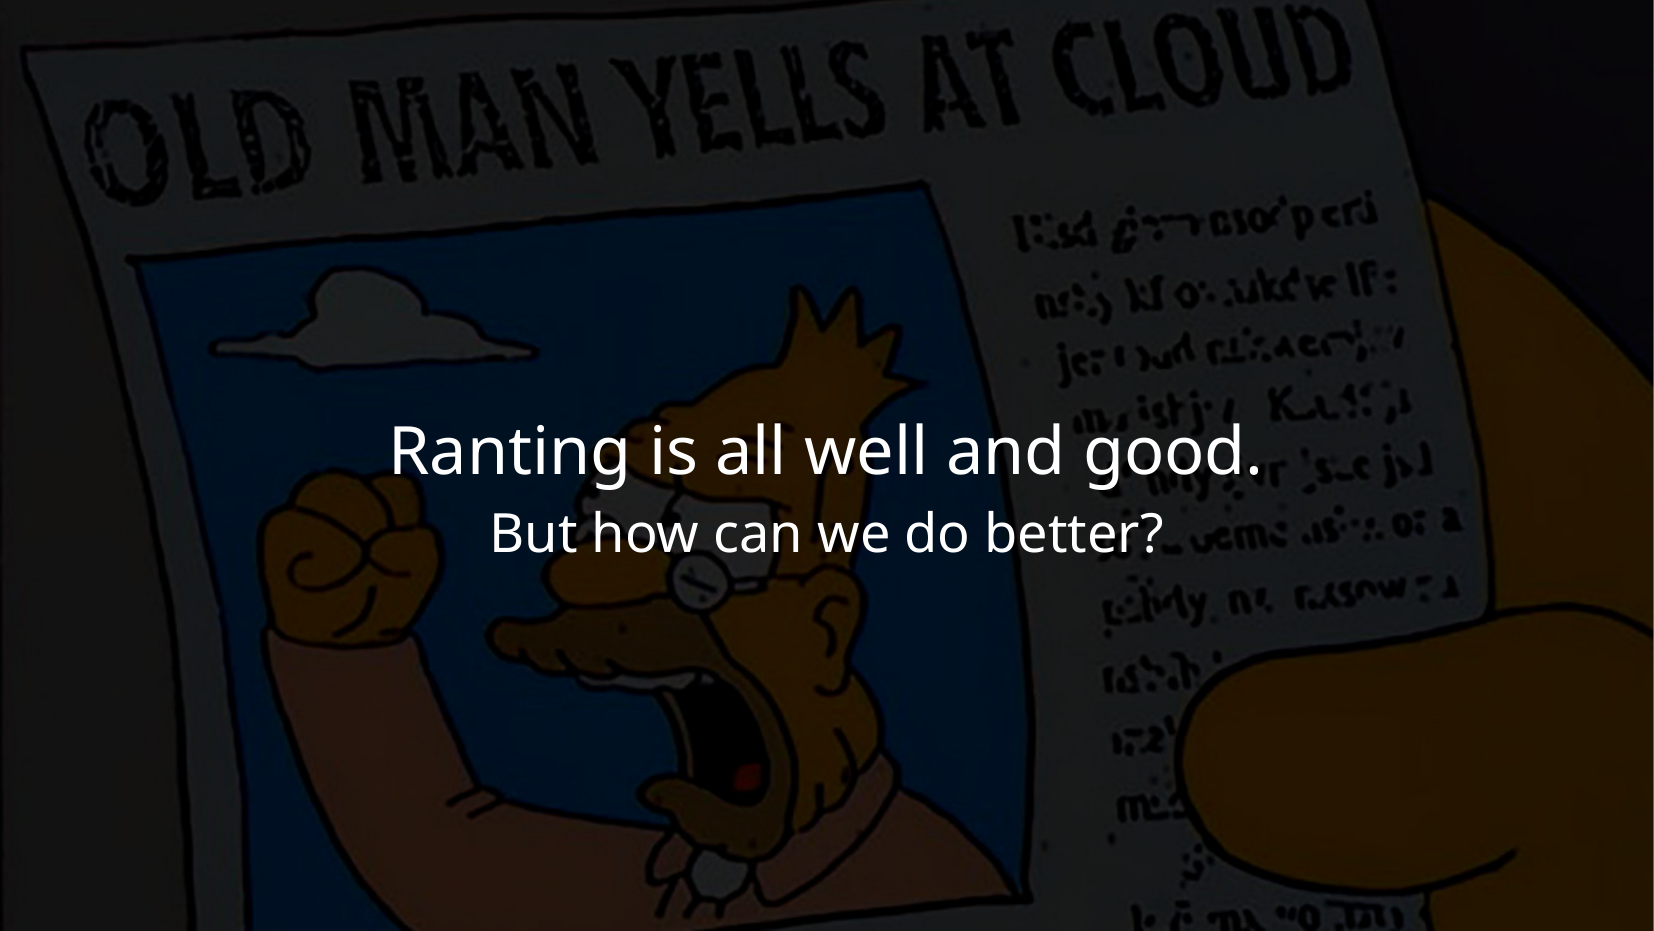

# Ranting is all well and good.
But how can we do better?